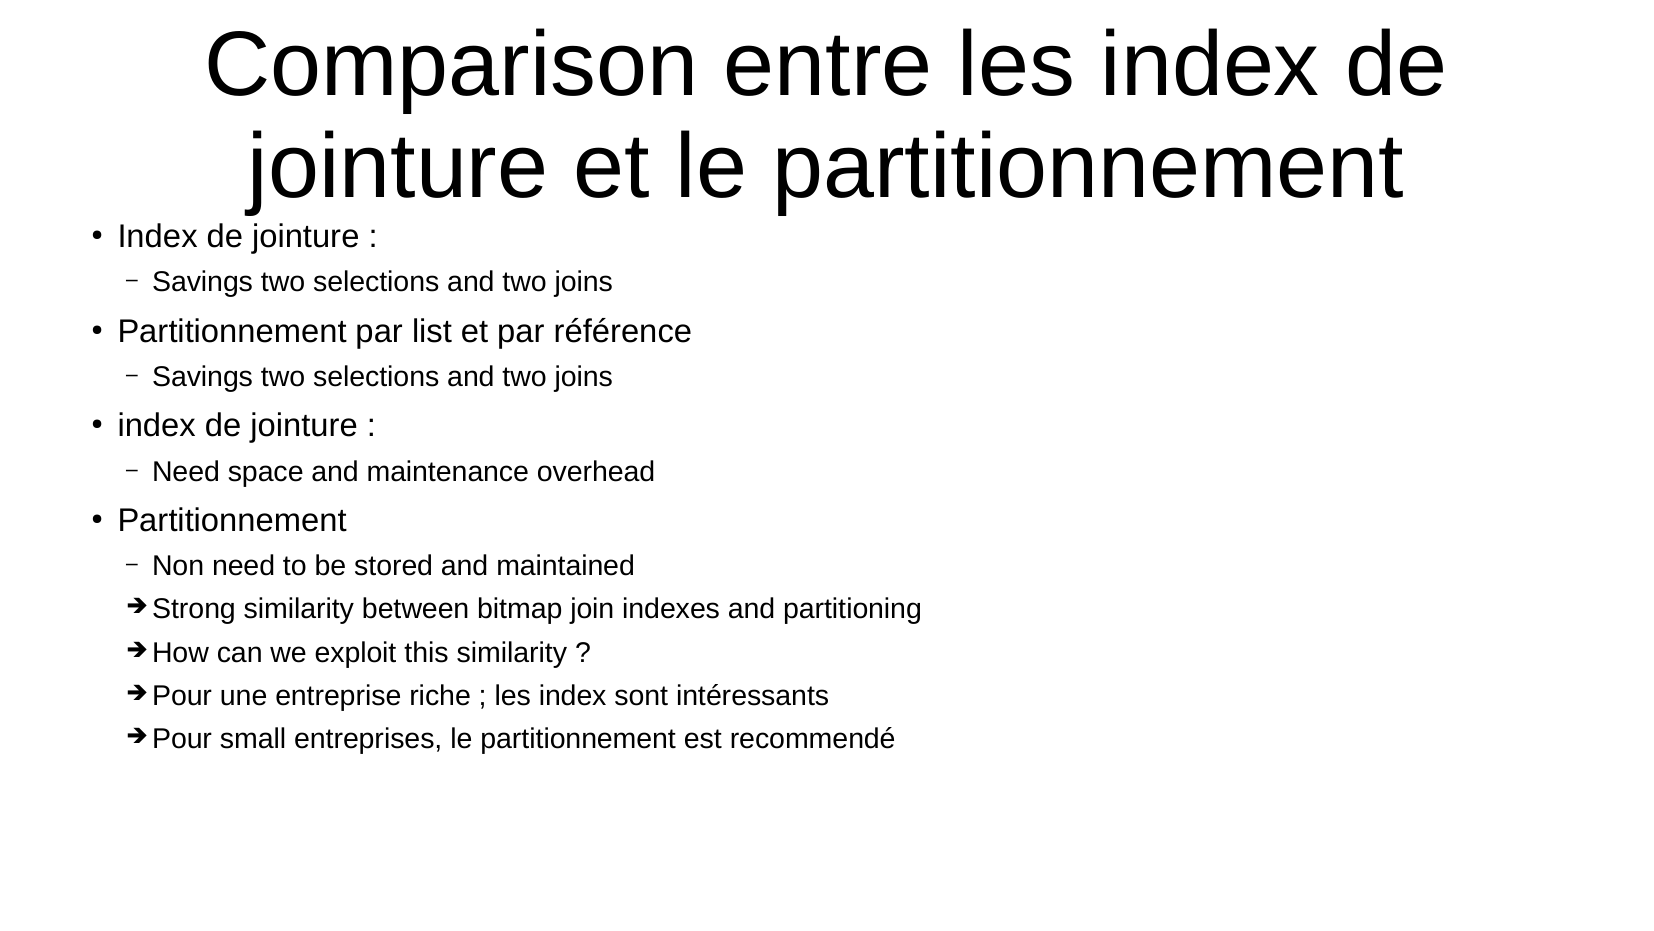

# Comparison entre les index de jointure et le partitionnement
Index de jointure :
Savings two selections and two joins
Partitionnement par list et par référence
Savings two selections and two joins
index de jointure :
Need space and maintenance overhead
Partitionnement
Non need to be stored and maintained
Strong similarity between bitmap join indexes and partitioning
How can we exploit this similarity ?
Pour une entreprise riche ; les index sont intéressants
Pour small entreprises, le partitionnement est recommendé